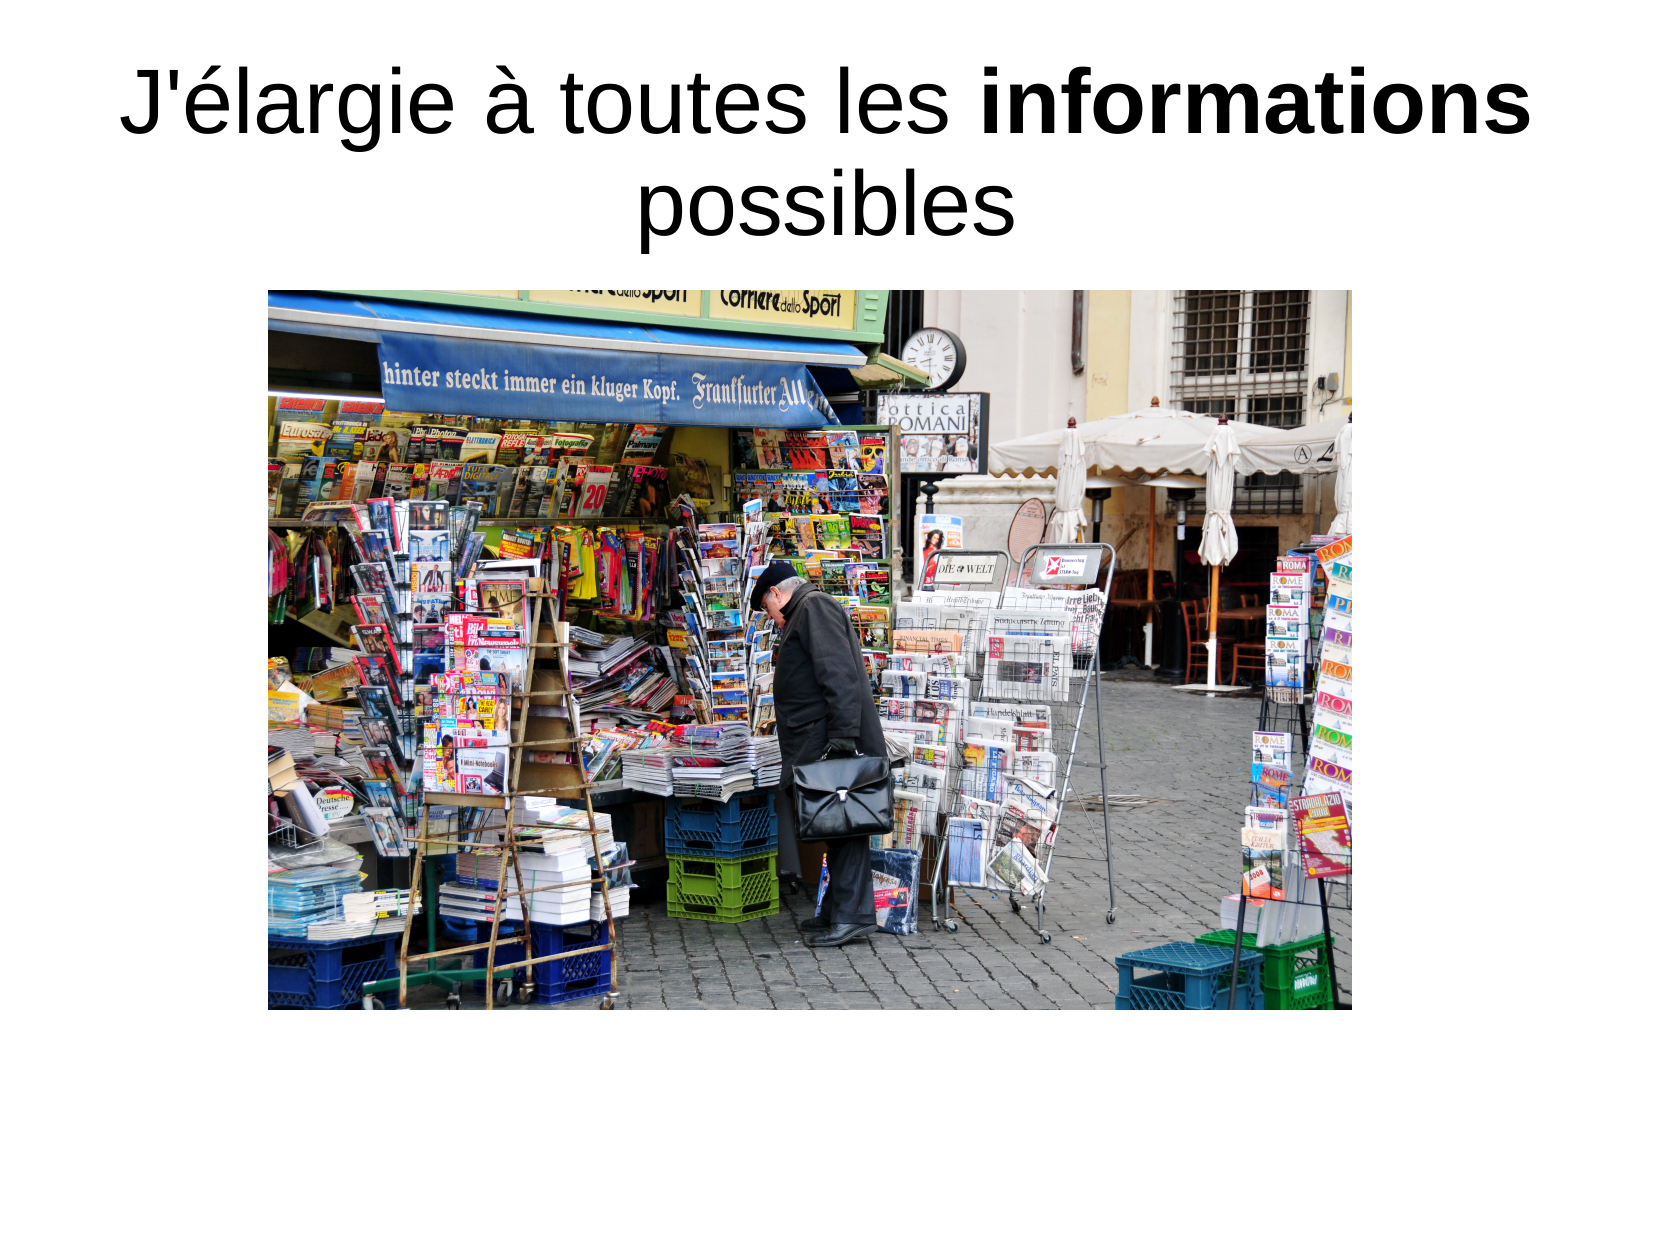

# J'élargie à toutes les informations possibles